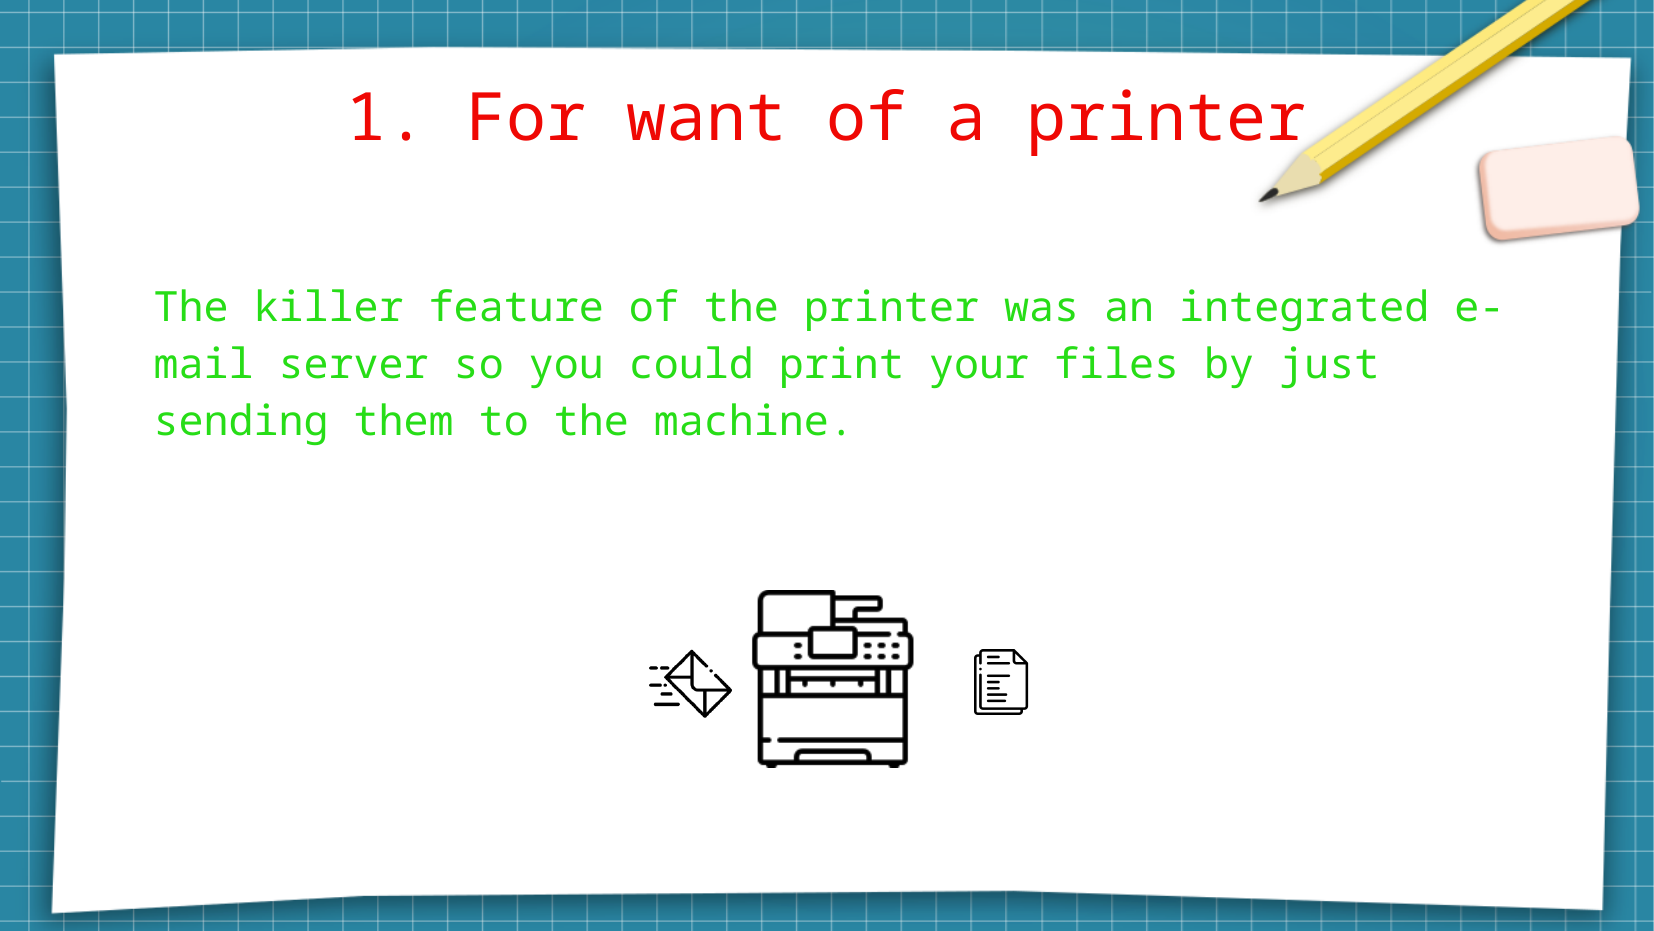

# 1. For want of a printer
The killer feature of the printer was an integrated e-mail server so you could print your files by just sending them to the machine.